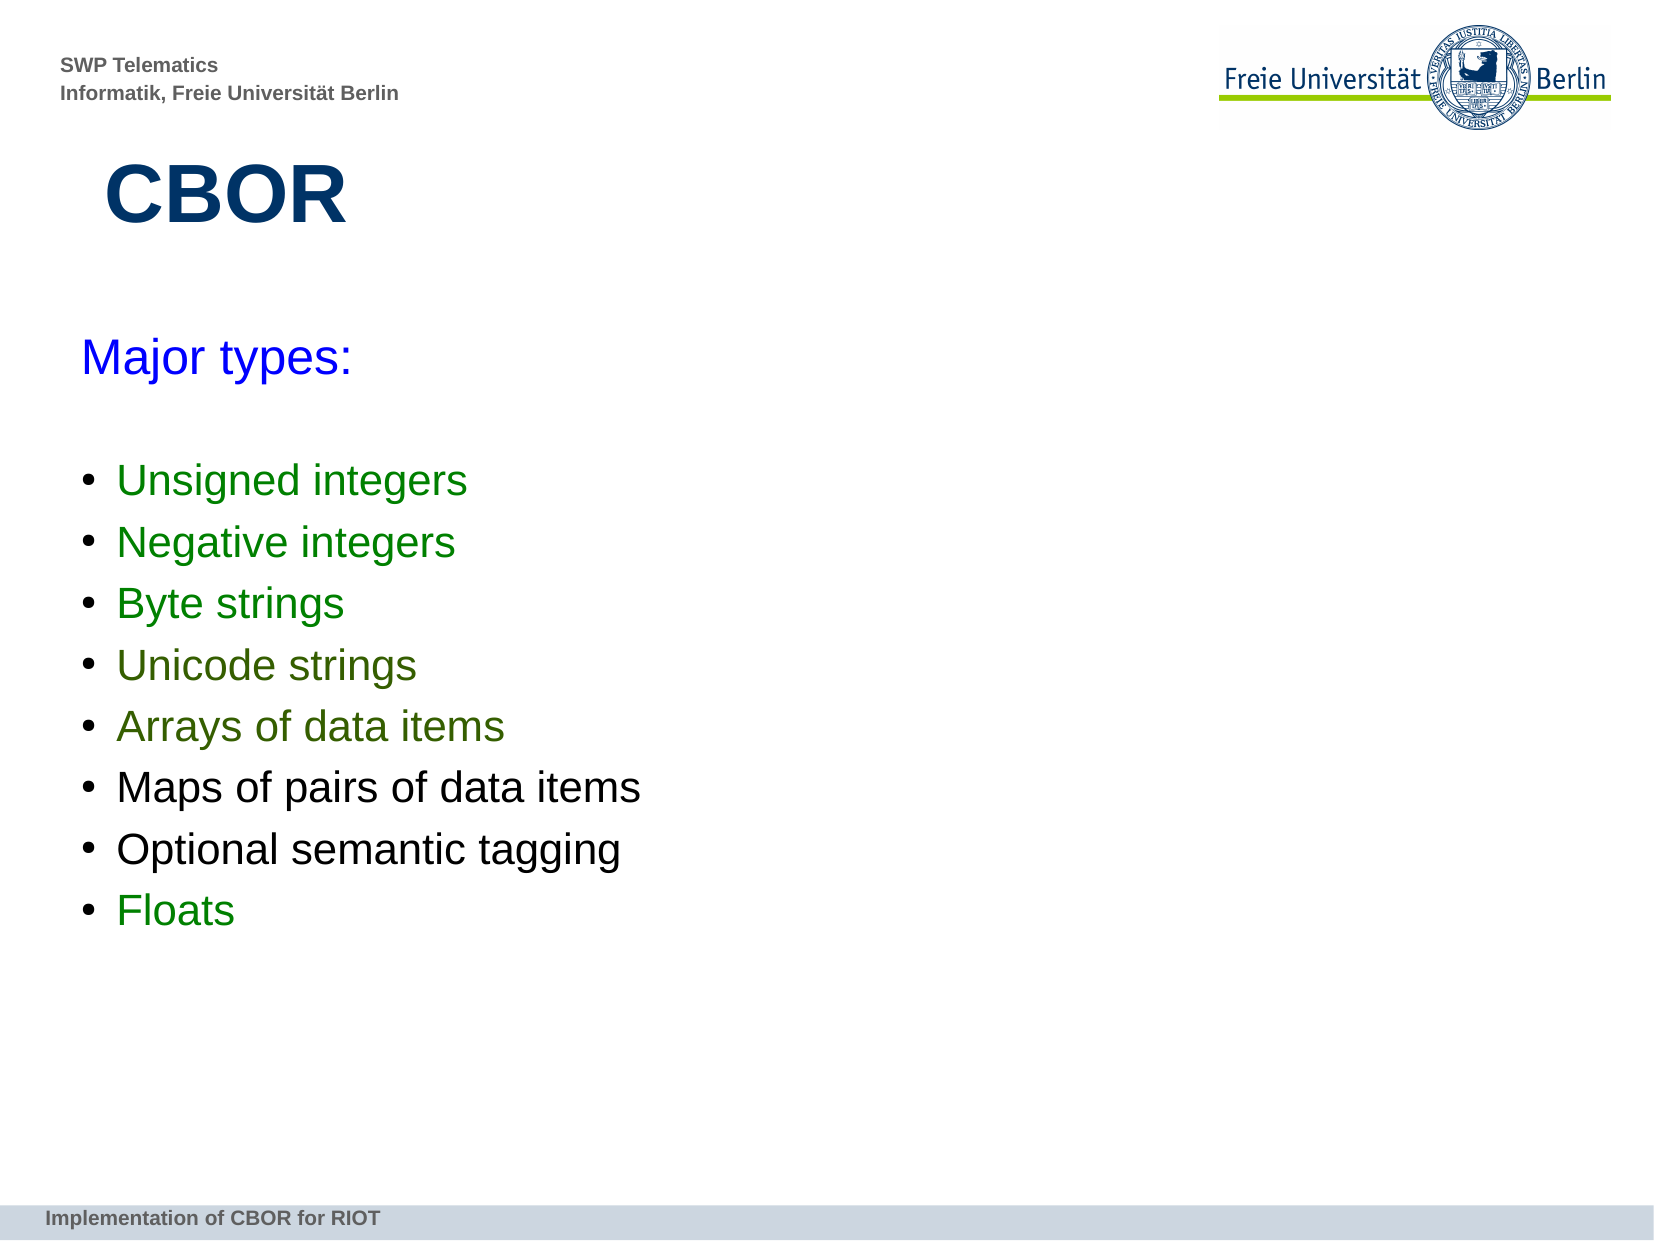

# CBOR
Major types:
Unsigned integers
Negative integers
Byte strings
Unicode strings
Arrays of data items
Maps of pairs of data items
Optional semantic tagging
Floats